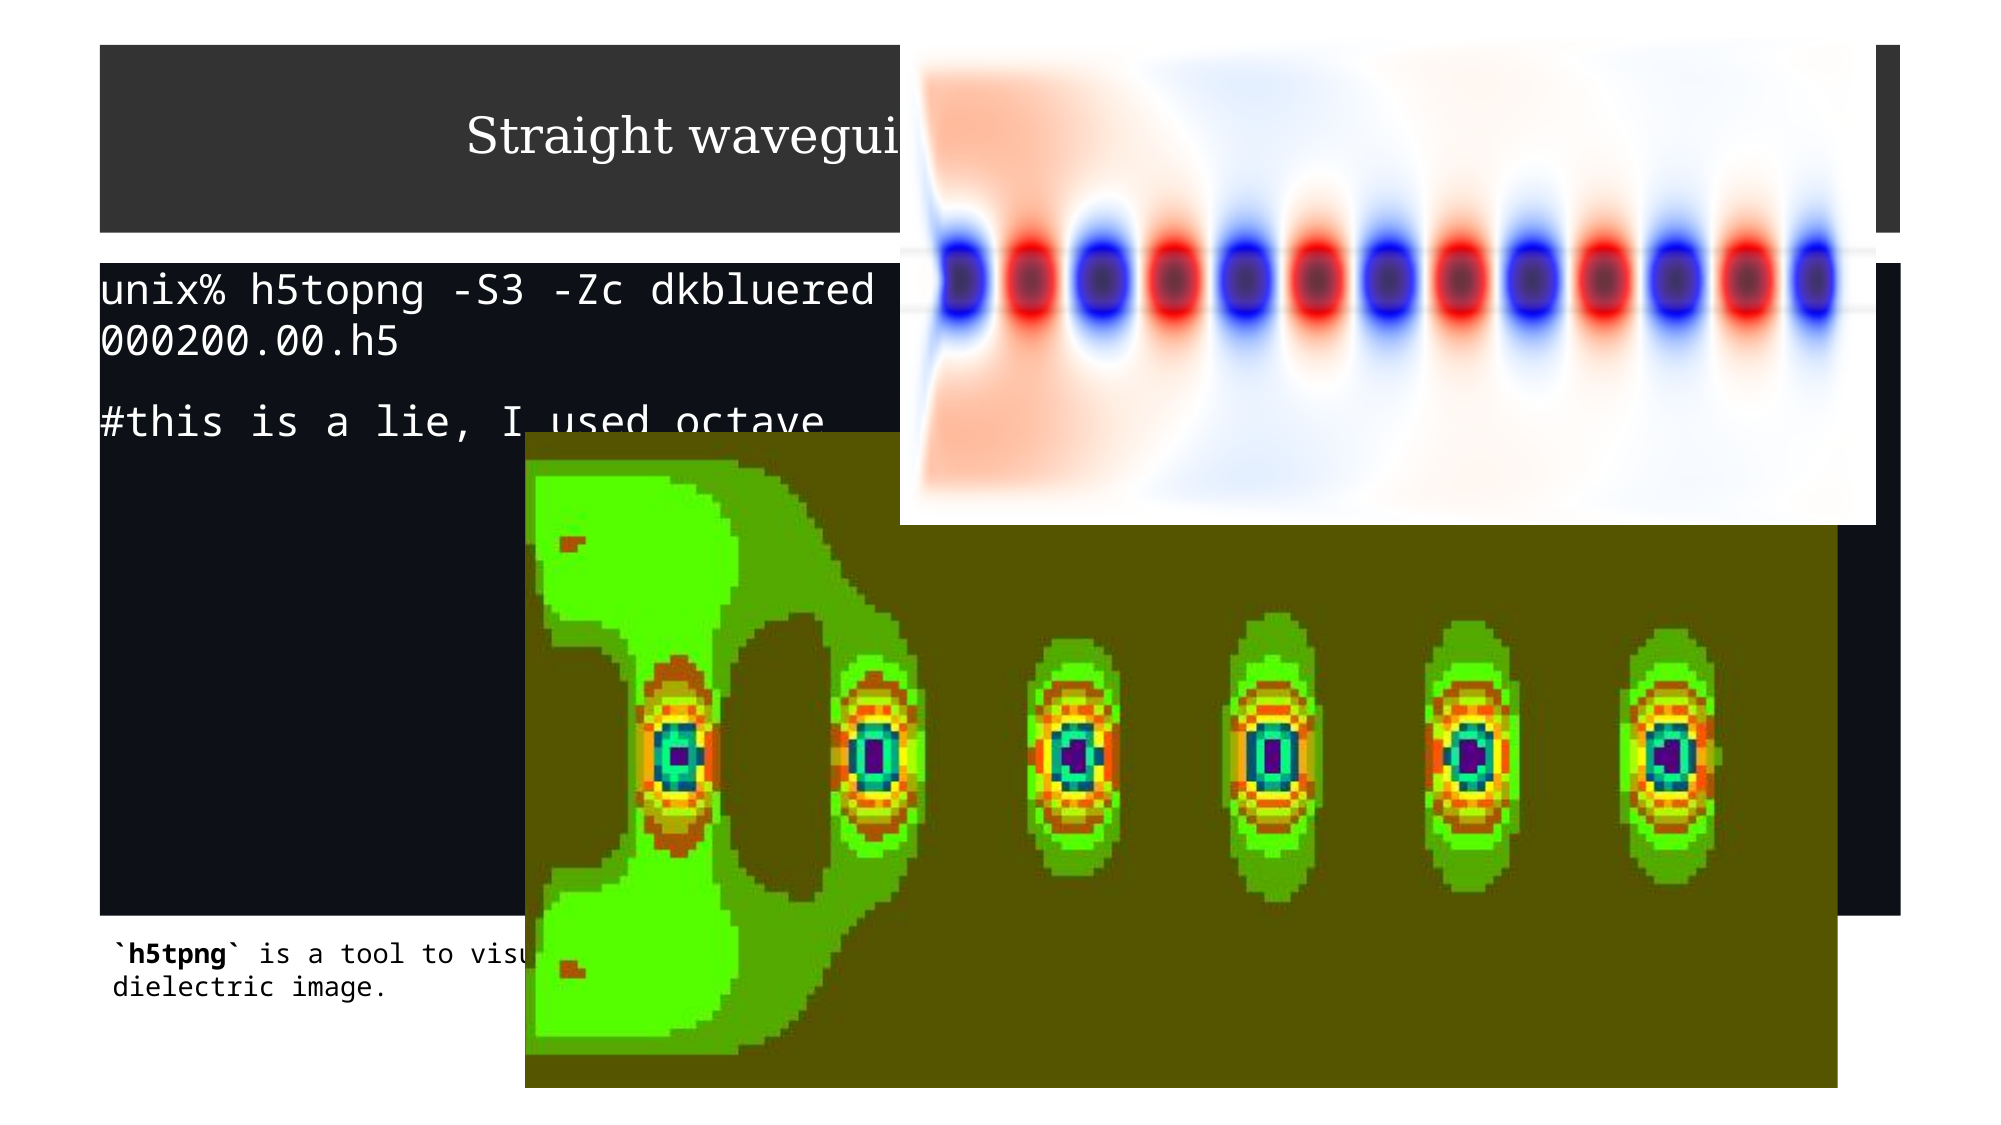

# Straight waveguide Analysis/Visualization
unix% h5topng -S3 -Zc dkbluered -a yarg -A eps-000000.00.h5 ez-000200.00.h5
#this is a lie, I used octave
`h5tpng` is a tool to visualize the meep hdf5 field outputs. Here we overlay the field on top of the dielectric image.